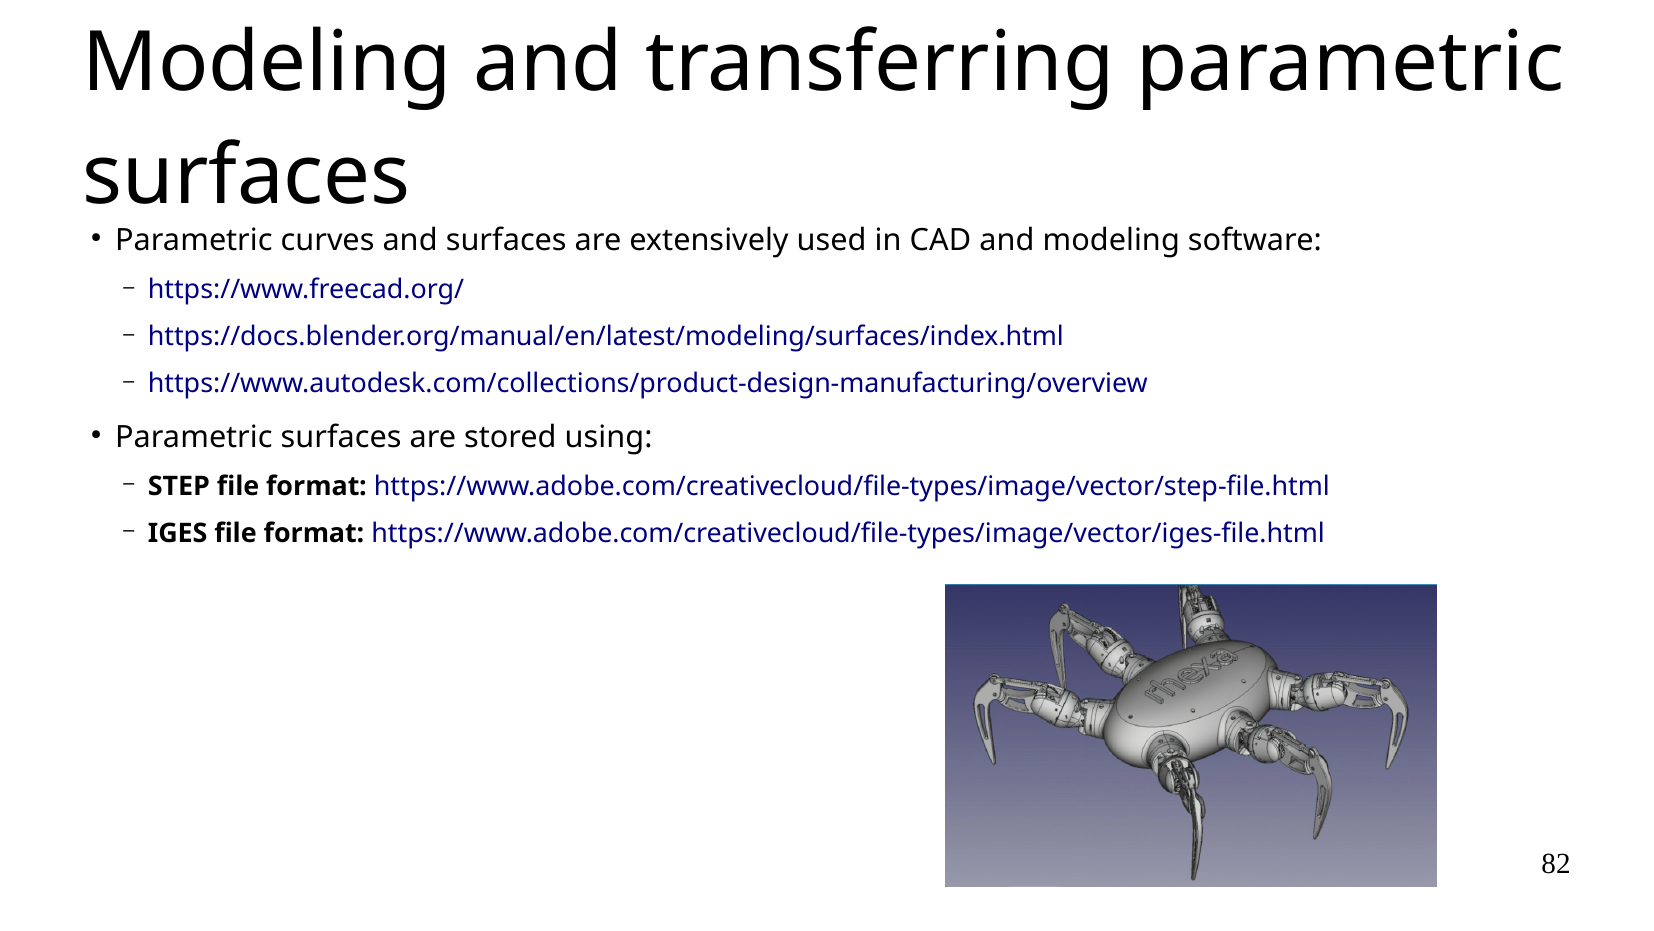

# Modeling and transferring parametric surfaces
Parametric curves and surfaces are extensively used in CAD and modeling software:
https://www.freecad.org/
https://docs.blender.org/manual/en/latest/modeling/surfaces/index.html
https://www.autodesk.com/collections/product-design-manufacturing/overview
Parametric surfaces are stored using:
STEP file format: https://www.adobe.com/creativecloud/file-types/image/vector/step-file.html
IGES file format: https://www.adobe.com/creativecloud/file-types/image/vector/iges-file.html
82